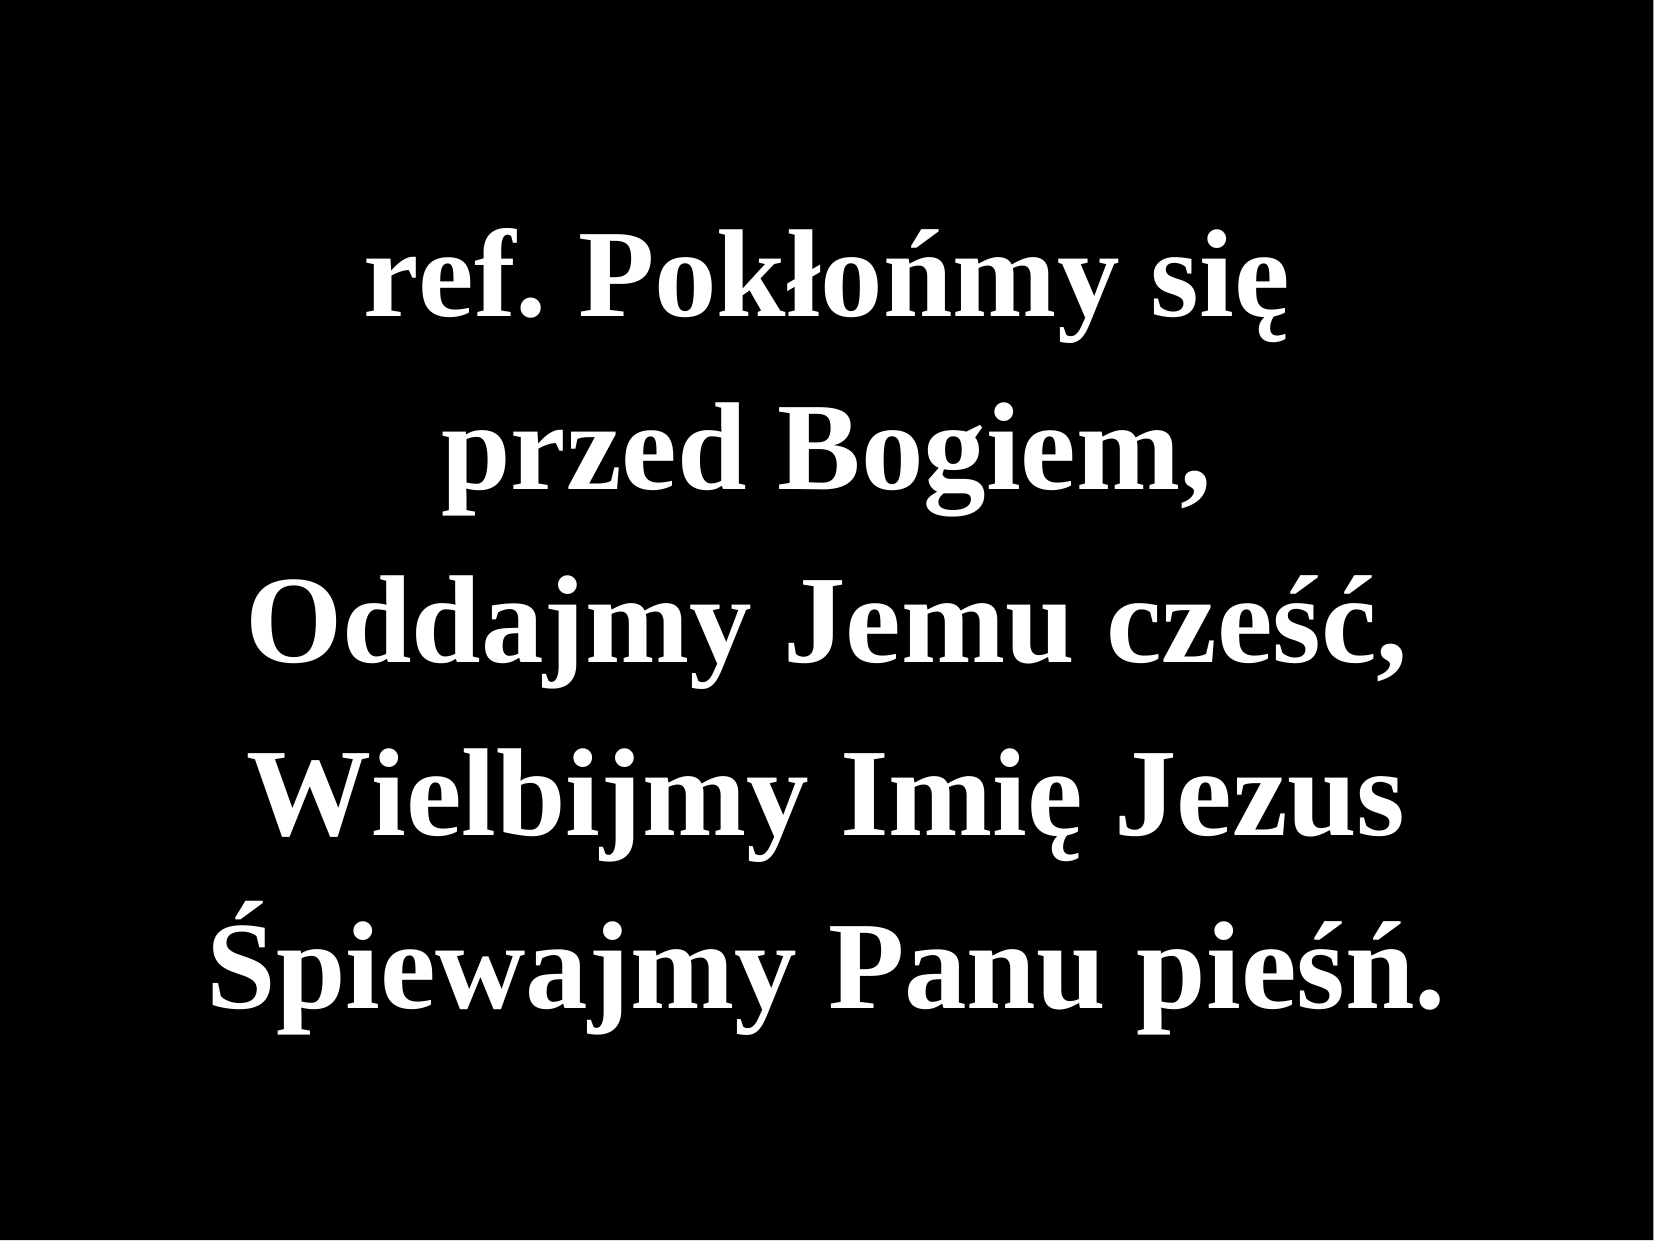

# ref. Pokłońmy się ppp przed Bogiem, ppp Oddajmy Jemu cześć, ppp Wielbijmy Imię Jezus ppp Śpiewajmy Panu pieśń.